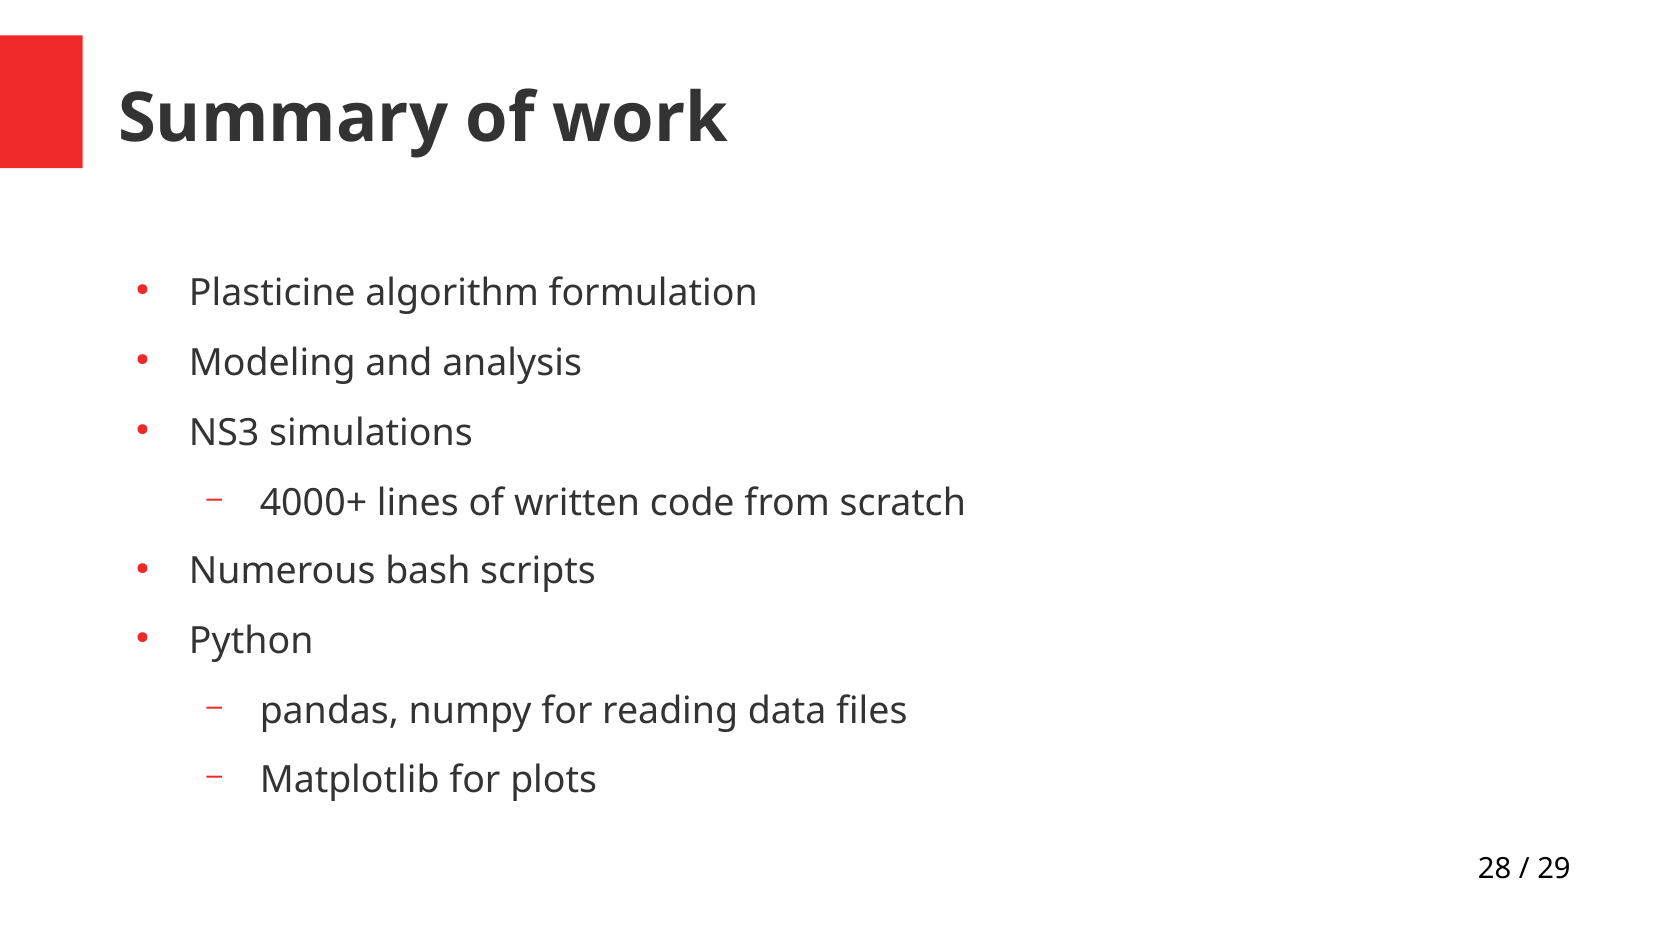

# Summary of work
Plasticine algorithm formulation
Modeling and analysis
NS3 simulations
4000+ lines of written code from scratch
Numerous bash scripts
Python
pandas, numpy for reading data files
Matplotlib for plots
28